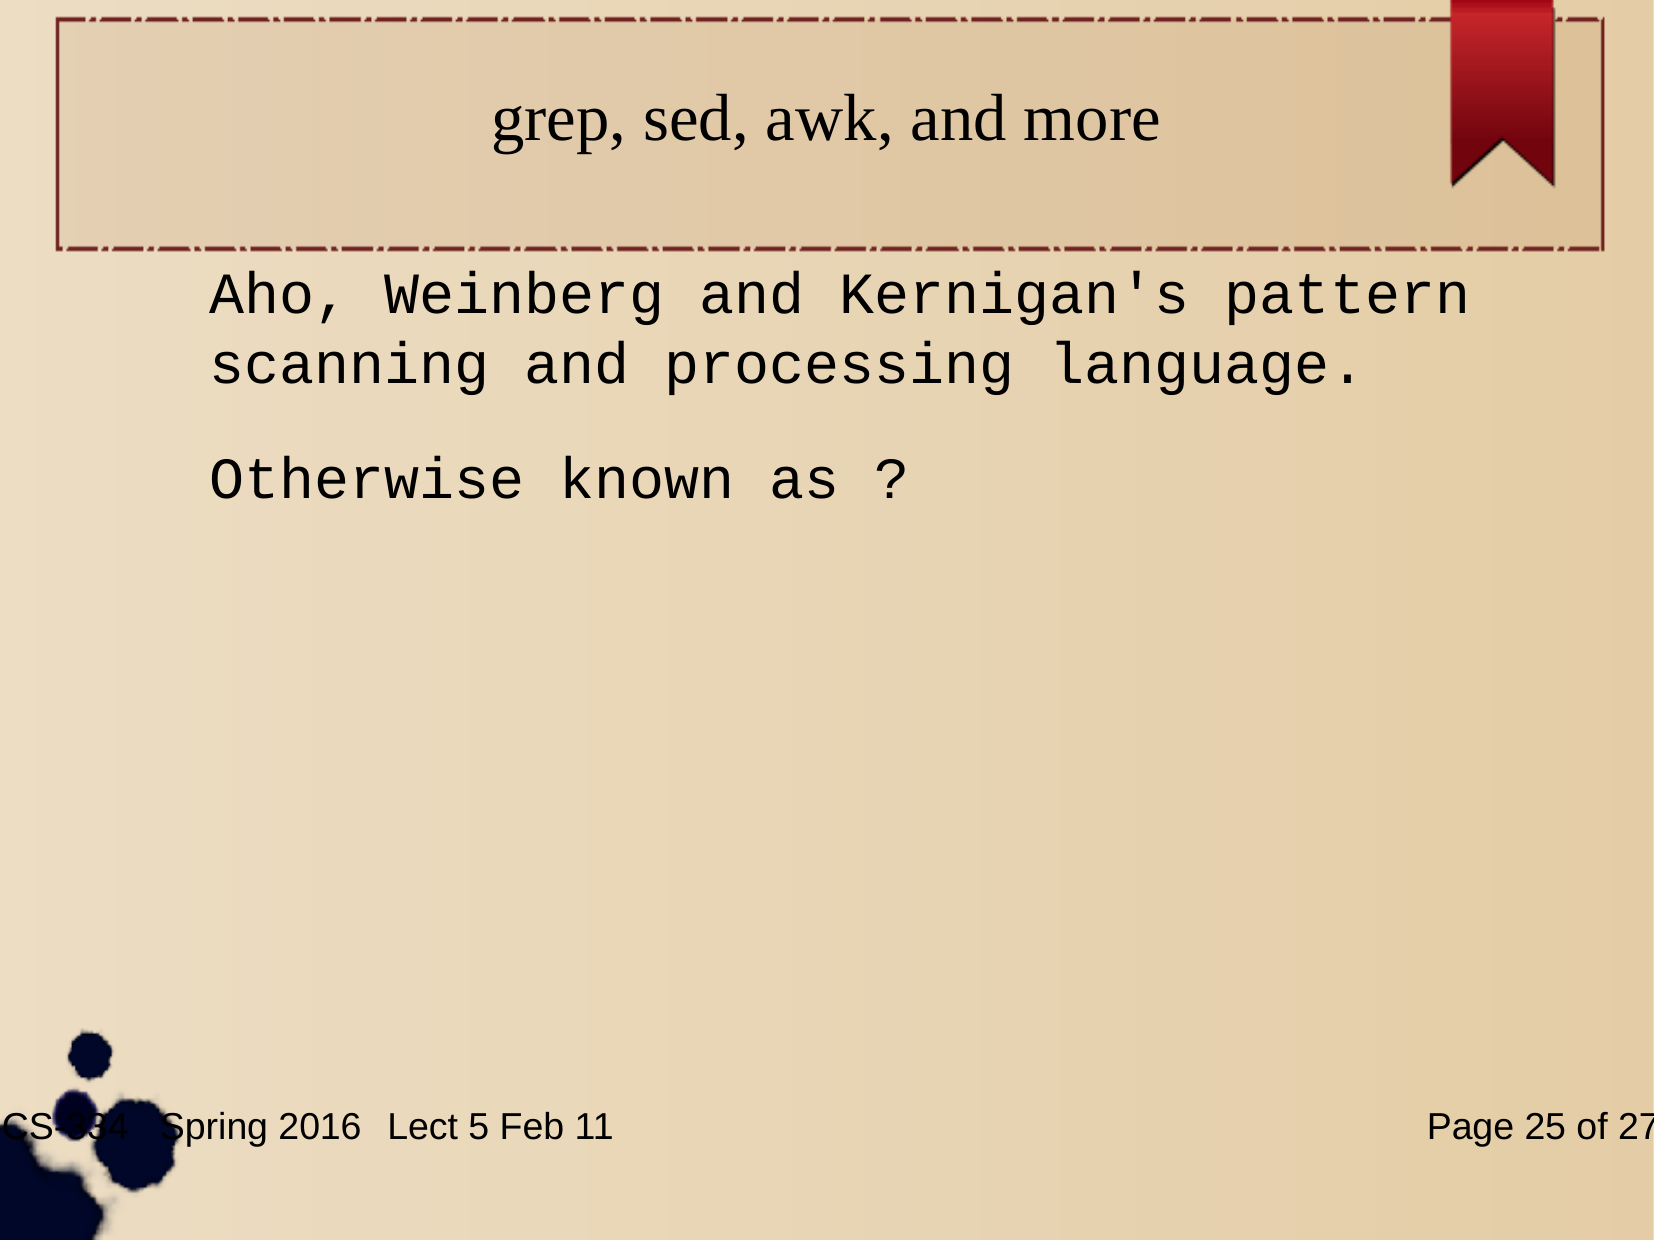

grep, sed, awk, and more
Aho, Weinberg and Kernigan's pattern scanning and processing language.
Otherwise known as ?
CS-334 Spring 2016	 Lect 5 Feb 11											Page of 27